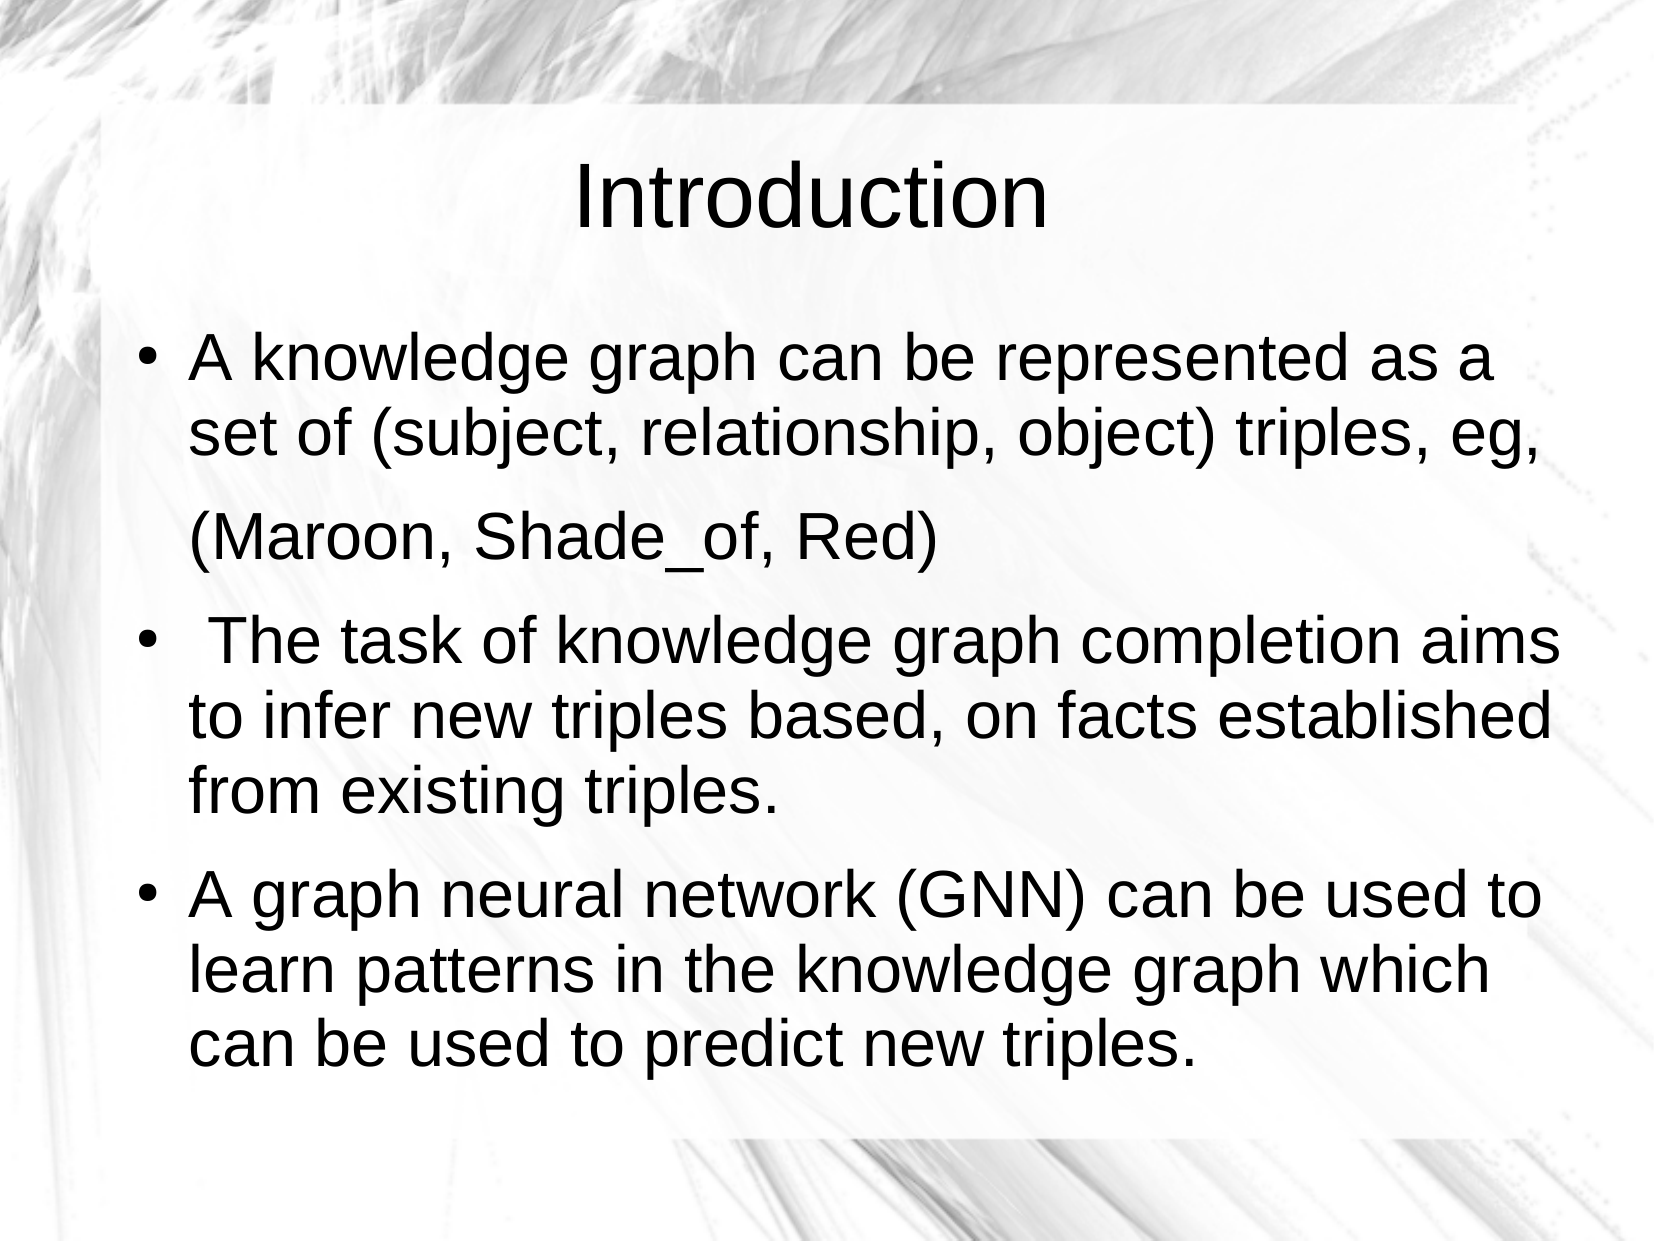

# Introduction
A knowledge graph can be represented as a set of (subject, relationship, object) triples, eg,
(Maroon, Shade_of, Red)
 The task of knowledge graph completion aims to infer new triples based, on facts established from existing triples.
A graph neural network (GNN) can be used to learn patterns in the knowledge graph which can be used to predict new triples.